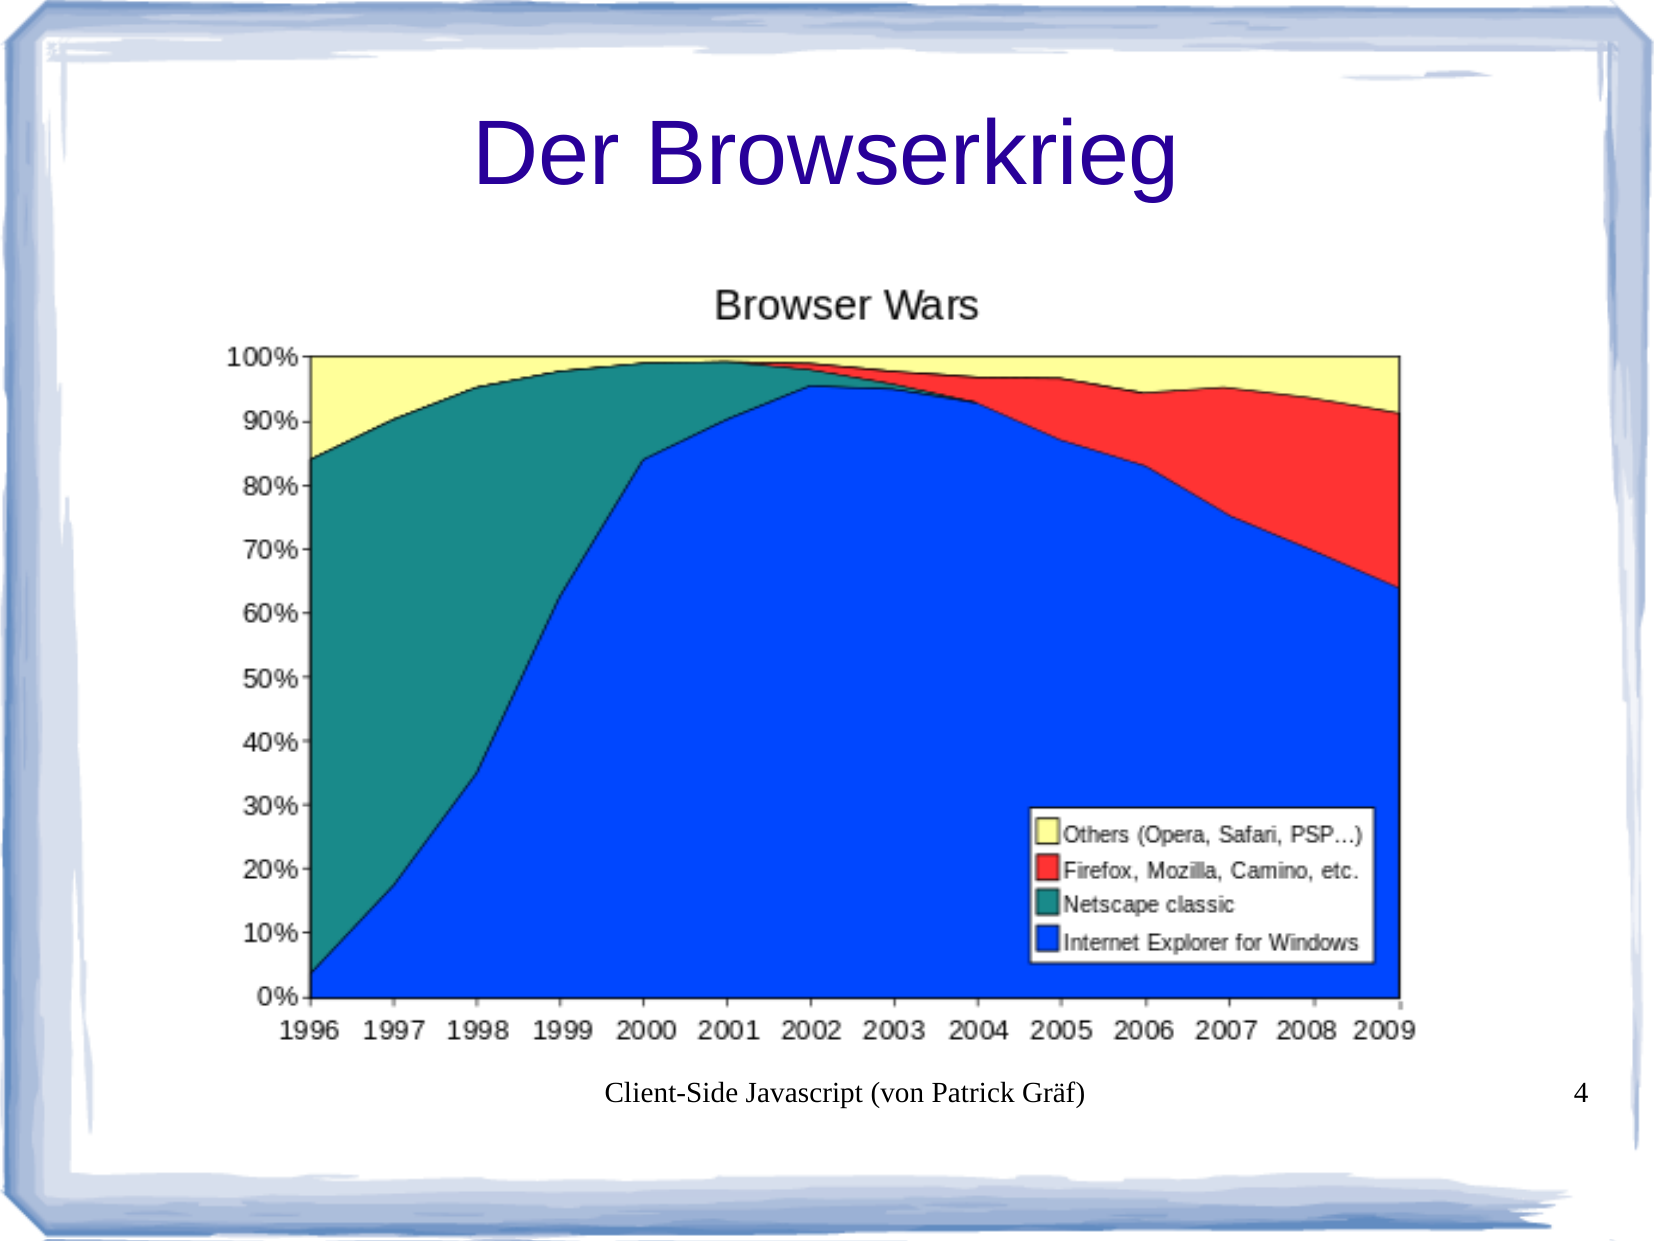

# Der Browserkrieg
Client-Side Javascript (von Patrick Gräf)
4